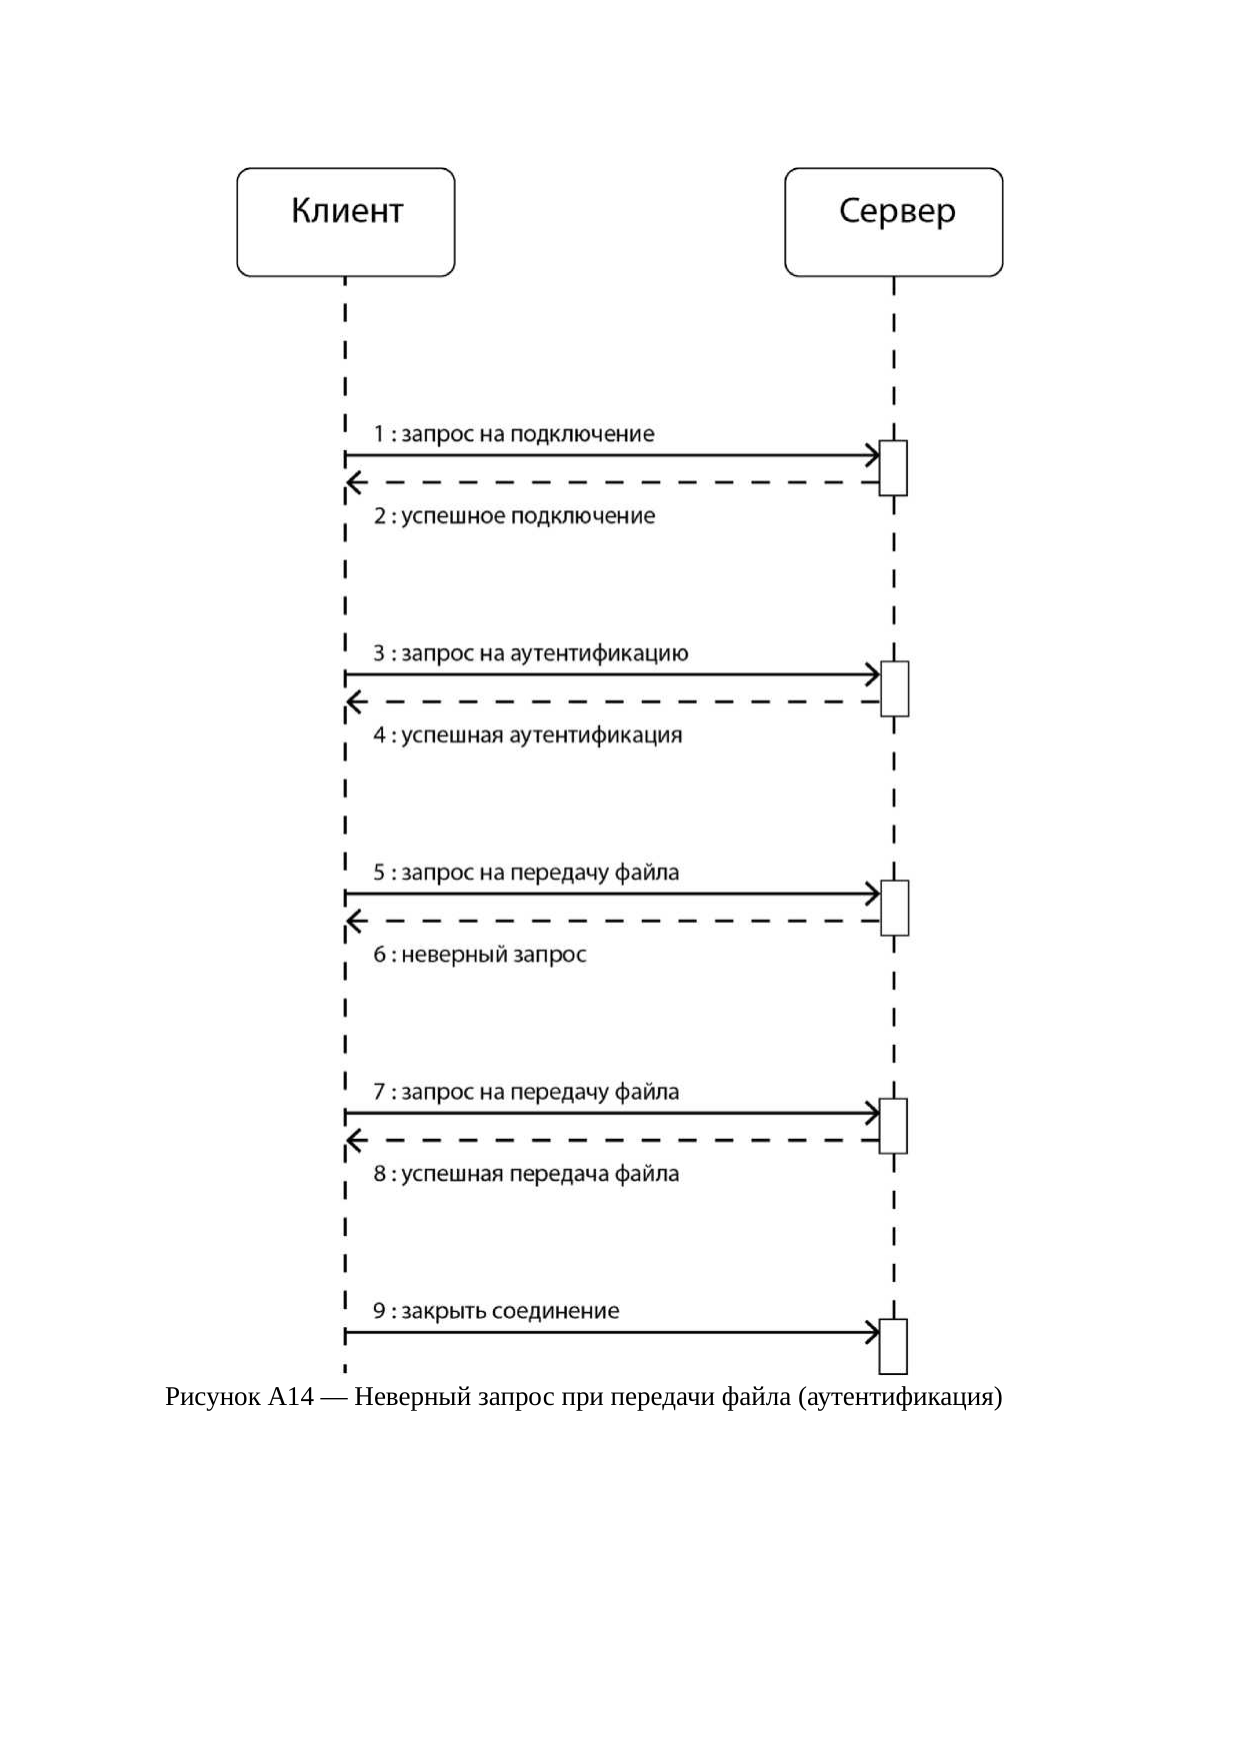

Рисунок А14 — Неверный запрос при передачи файла (аутентификация)